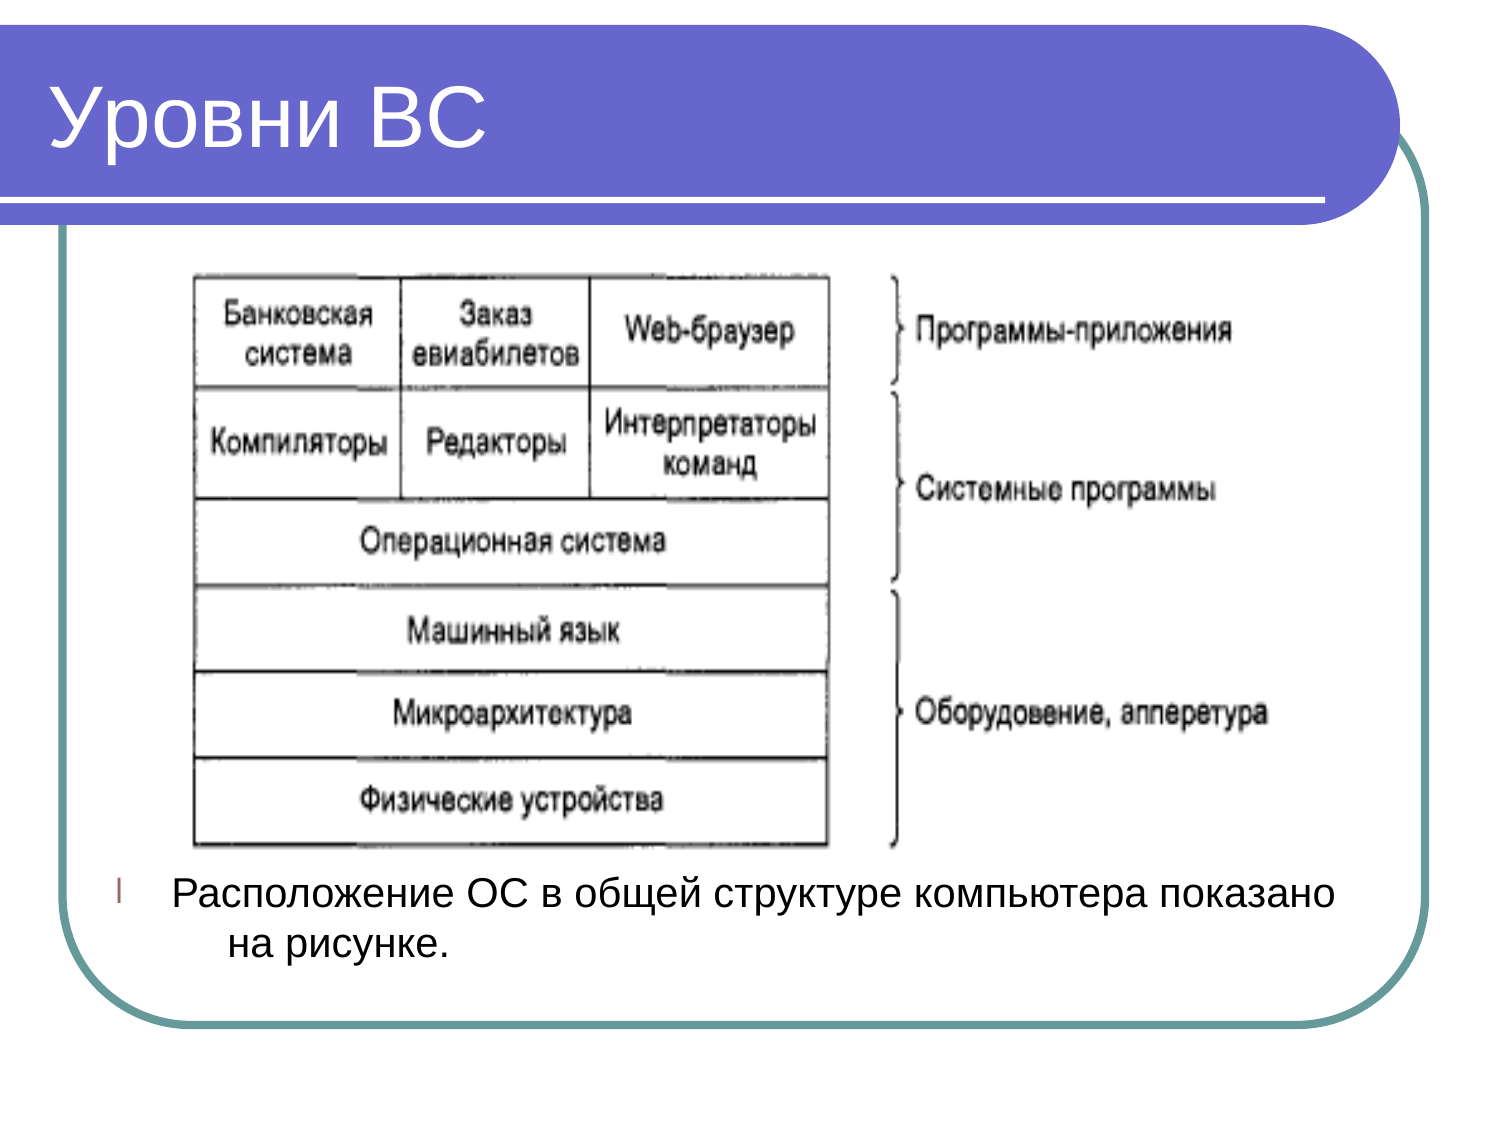

# Уровни ВС
Расположение ОС в общей структуре компьютера показано на рисунке.